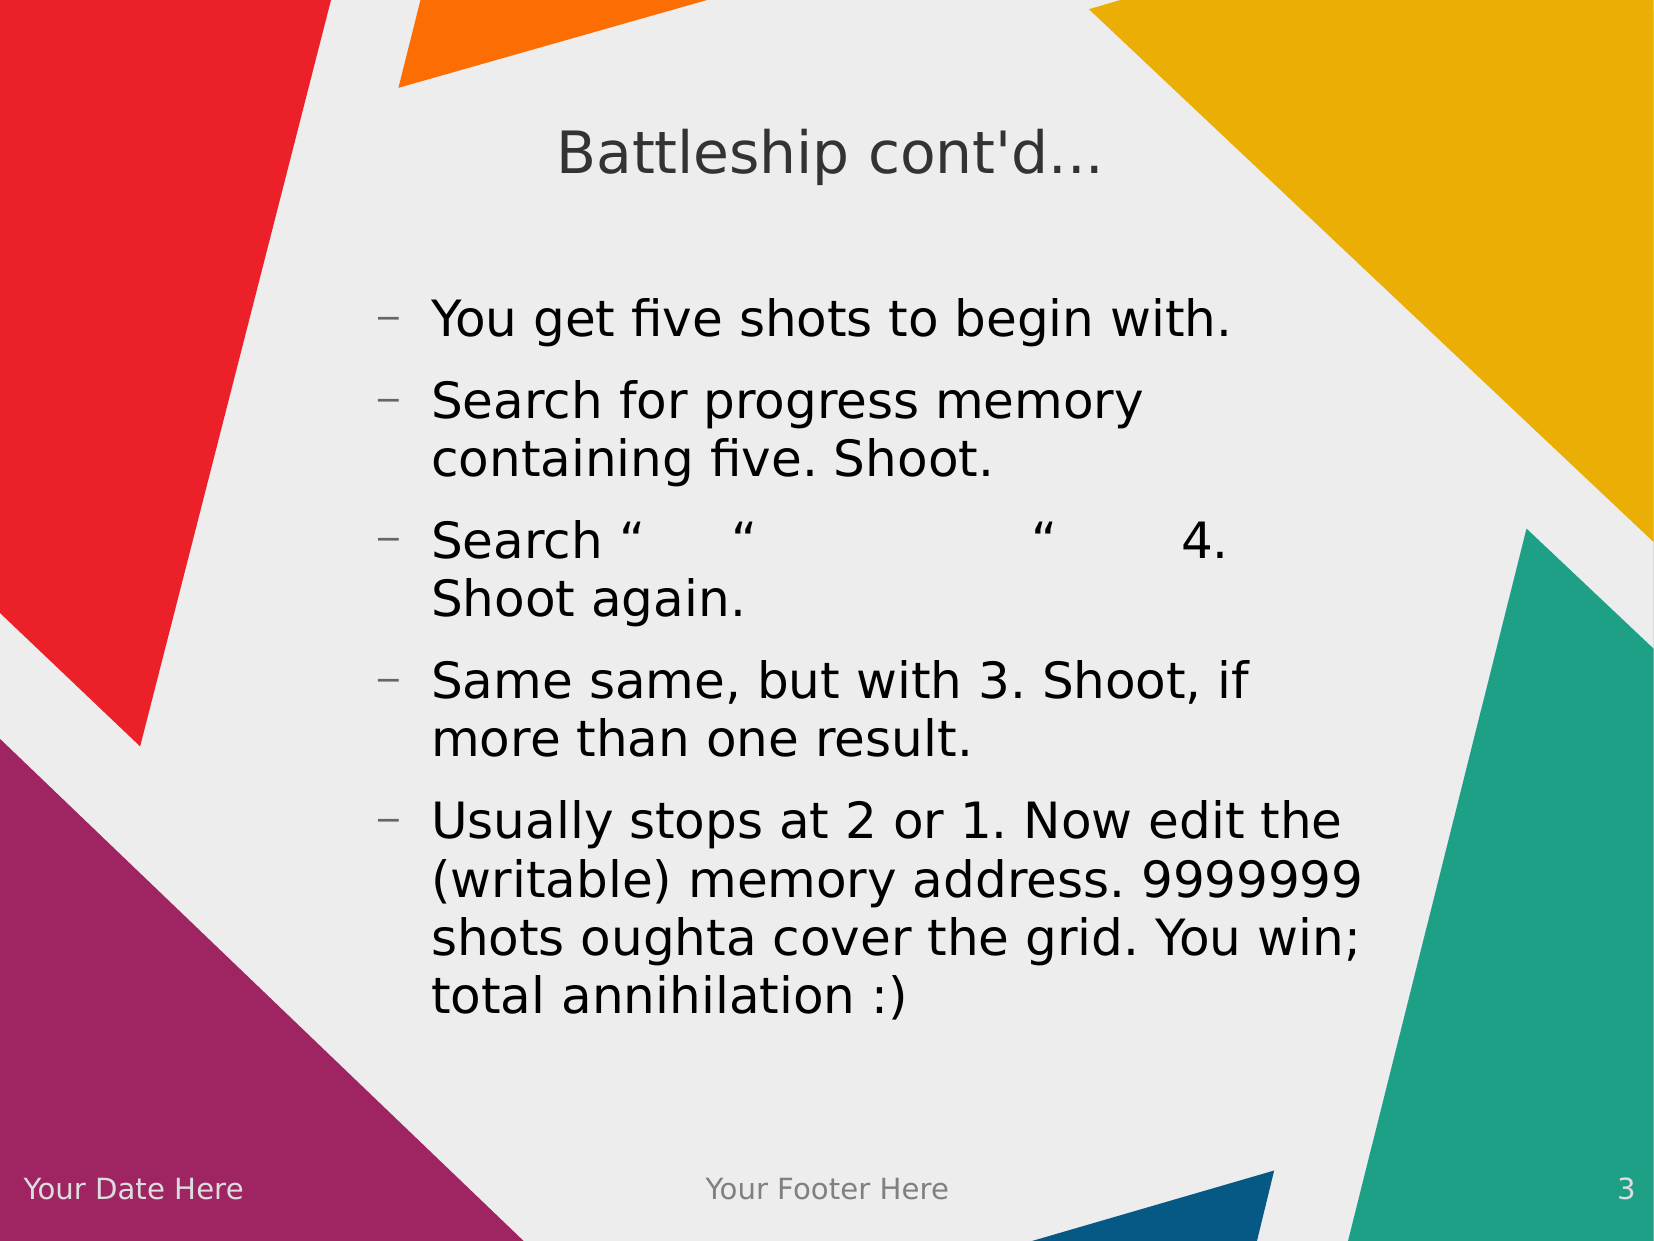

# Battleship cont'd...
You get five shots to begin with.
Search for progress memory containing five. Shoot.
Search “ 	“				“		4. Shoot again.
Same same, but with 3. Shoot, if more than one result.
Usually stops at 2 or 1. Now edit the (writable) memory address. 9999999 shots oughta cover the grid. You win; total annihilation :)
Your Date Here
Your Footer Here
3